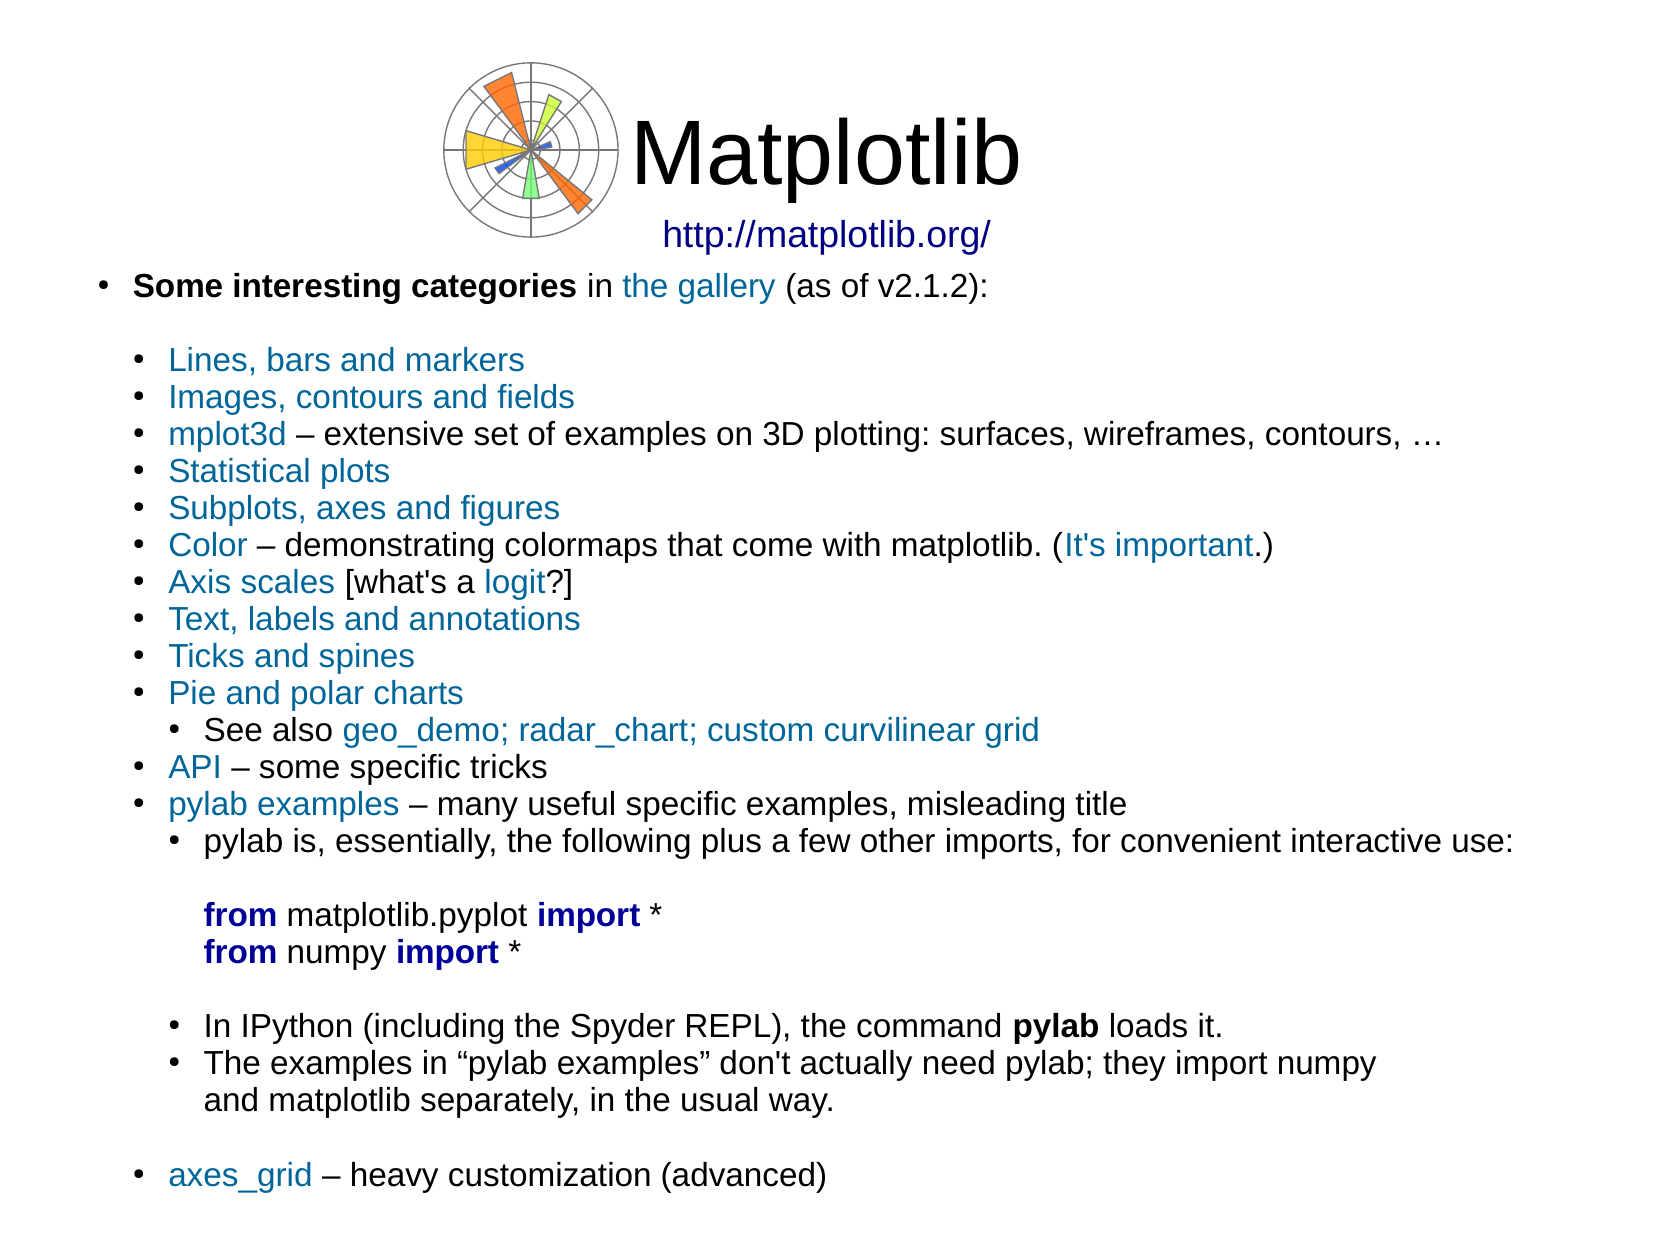

# Matplotlib
http://matplotlib.org/
Some interesting categories in the gallery (as of v2.1.2):
Lines, bars and markers
Images, contours and fields
mplot3d – extensive set of examples on 3D plotting: surfaces, wireframes, contours, …
Statistical plots
Subplots, axes and figures
Color – demonstrating colormaps that come with matplotlib. (It's important.)
Axis scales [what's a logit?]
Text, labels and annotations
Ticks and spines
Pie and polar charts
See also geo_demo; radar_chart; custom curvilinear grid
API – some specific tricks
pylab examples – many useful specific examples, misleading title
pylab is, essentially, the following plus a few other imports, for convenient interactive use:
from matplotlib.pyplot import *
from numpy import *
In IPython (including the Spyder REPL), the command pylab loads it.
The examples in “pylab examples” don't actually need pylab; they import numpy
and matplotlib separately, in the usual way.
axes_grid – heavy customization (advanced)